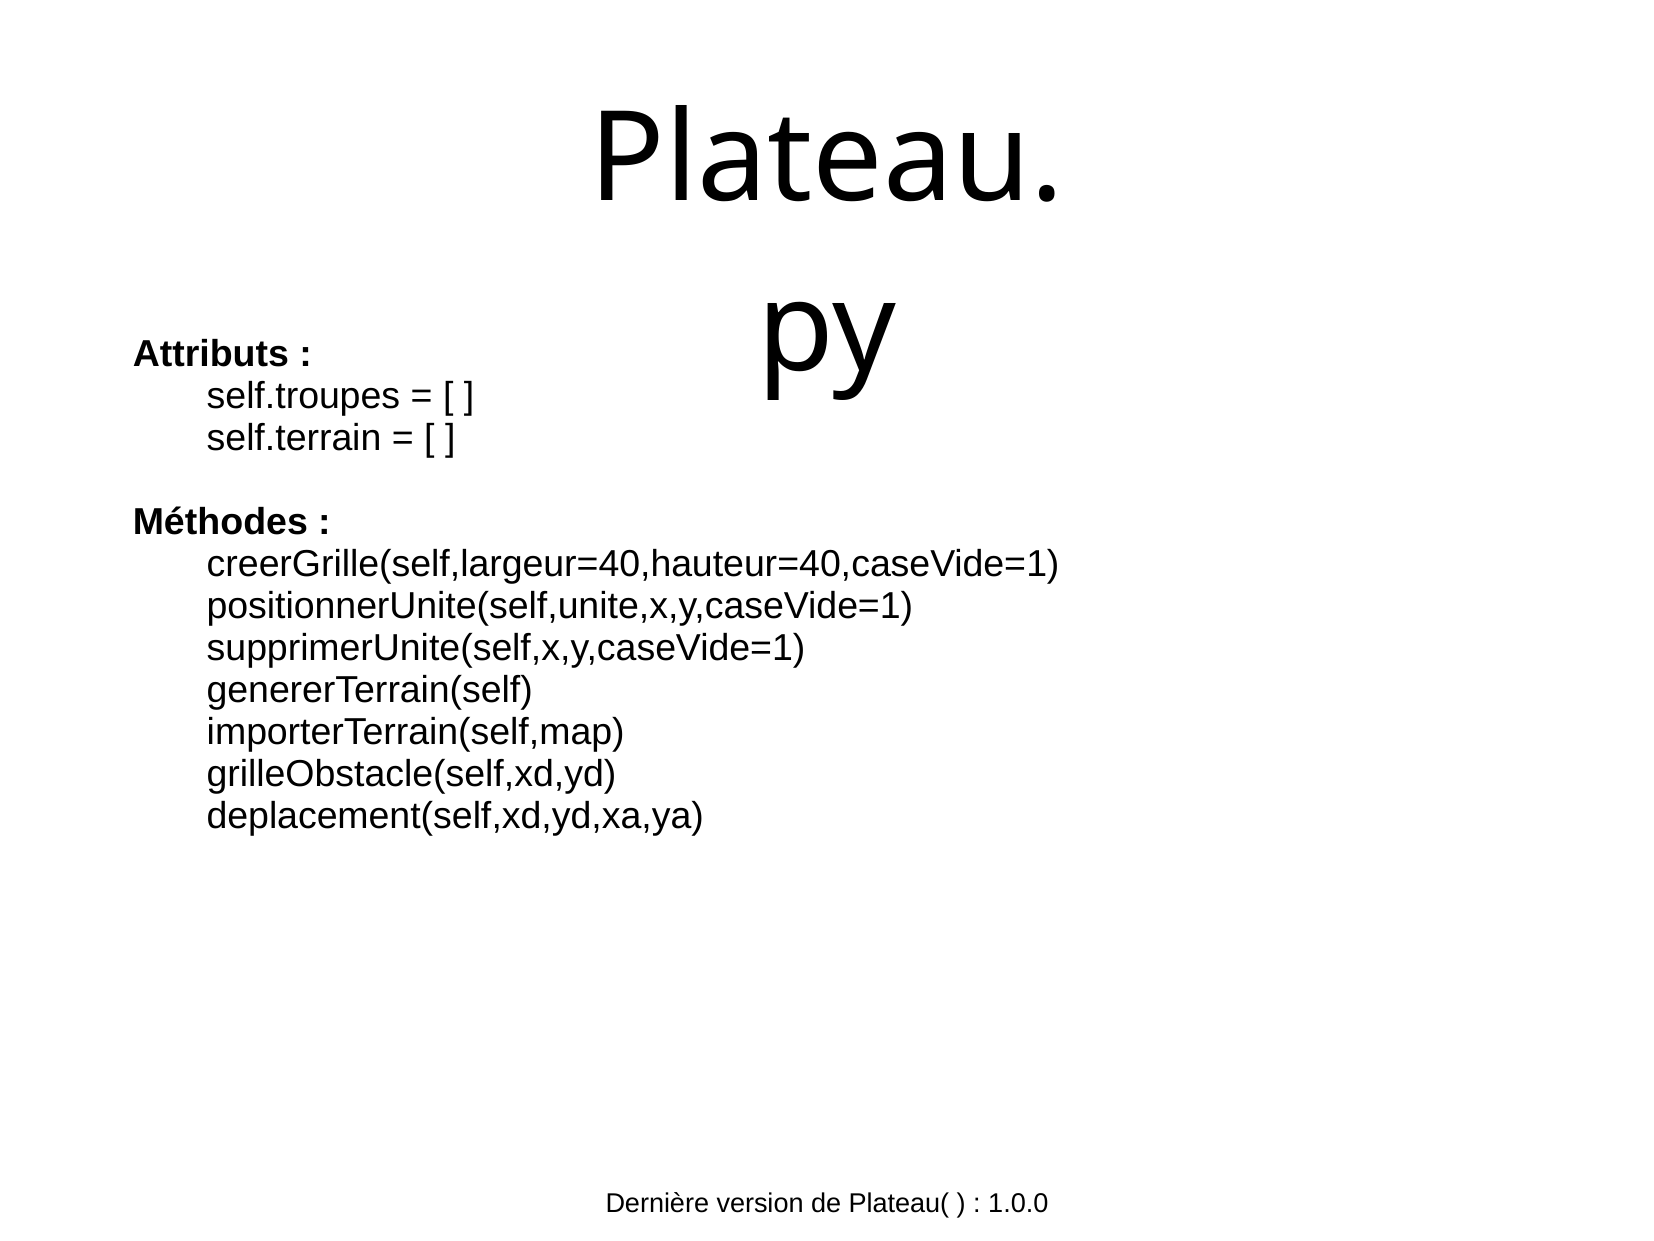

Plateau.py
Attributs :
	self.troupes = [ ]
	self.terrain = [ ]
Méthodes :
	creerGrille(self,largeur=40,hauteur=40,caseVide=1)
	positionnerUnite(self,unite,x,y,caseVide=1)
	supprimerUnite(self,x,y,caseVide=1)
	genererTerrain(self)
	importerTerrain(self,map)
	grilleObstacle(self,xd,yd)
	deplacement(self,xd,yd,xa,ya)
Dernière version de Plateau( ) : 1.0.0